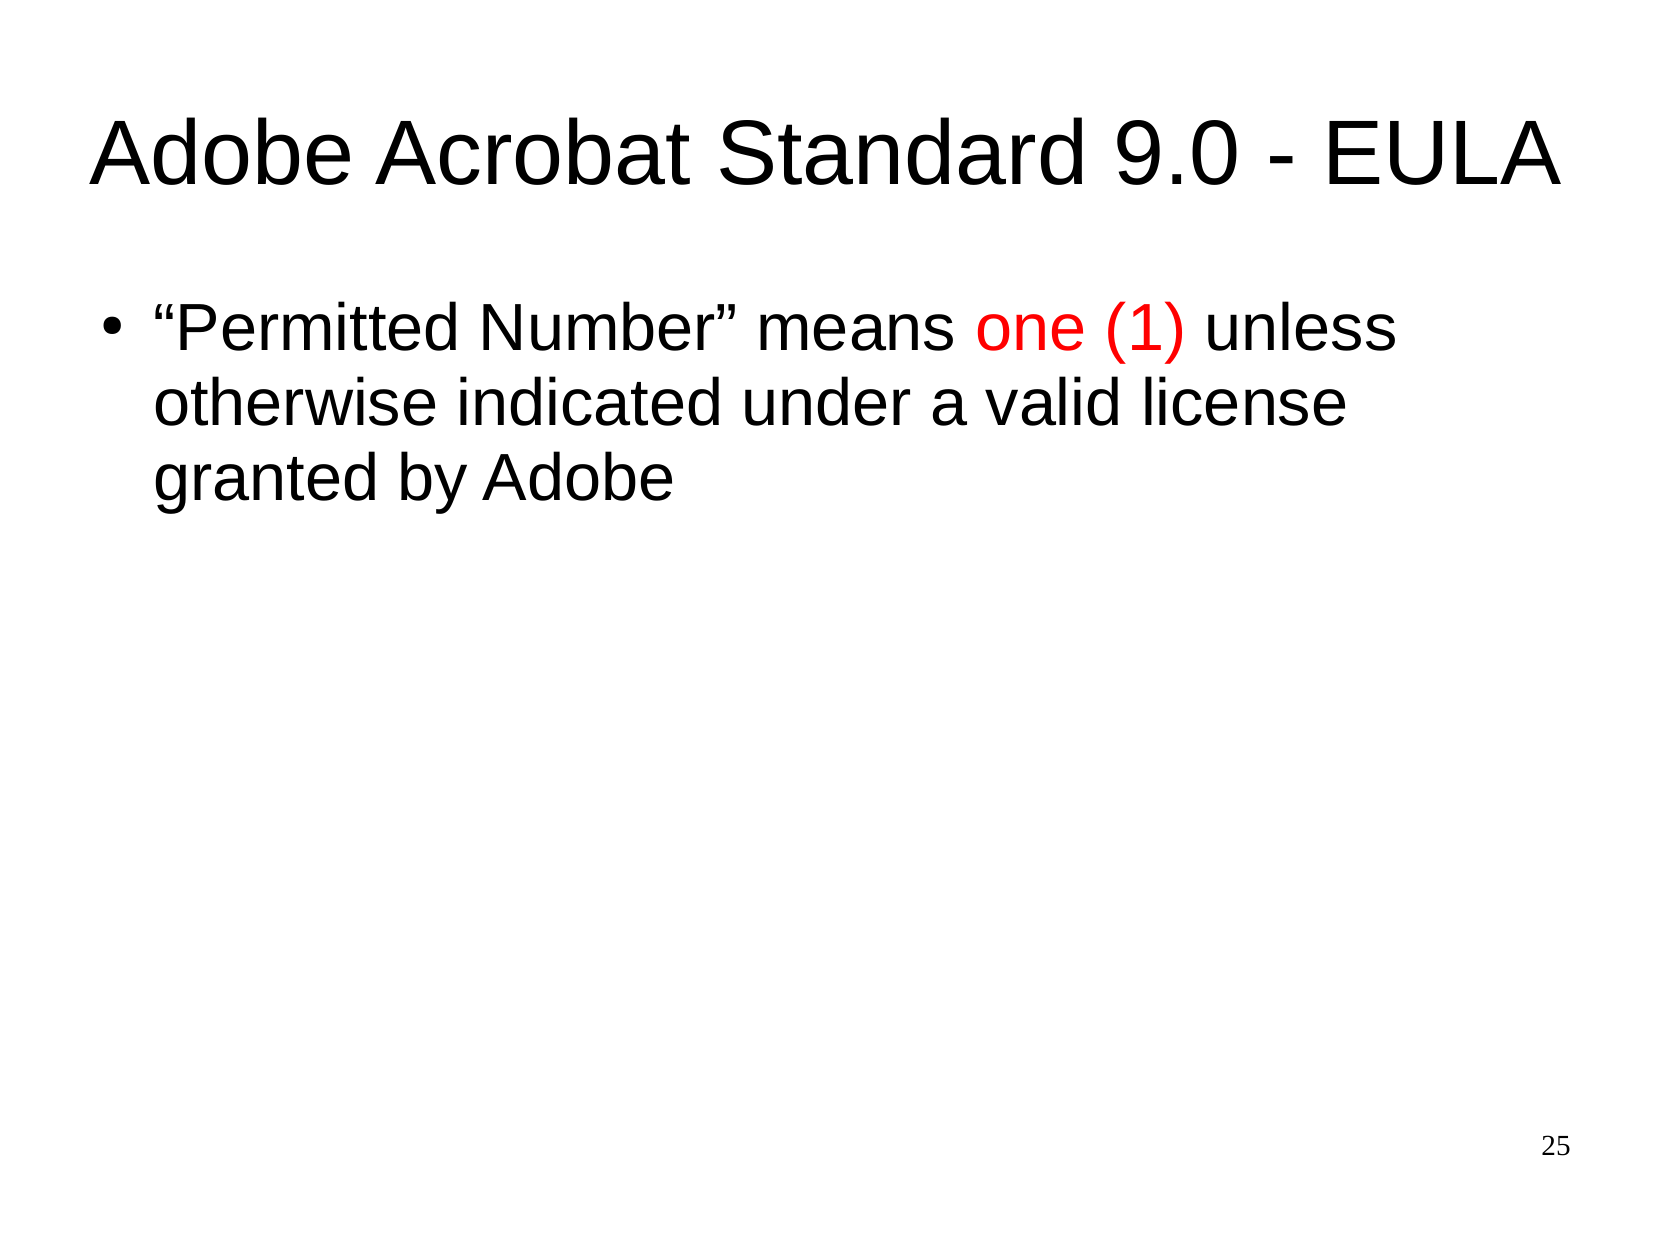

# Adobe Acrobat Standard 9.0 - EULA
“Permitted Number” means one (1) unless otherwise indicated under a valid license granted by Adobe
25